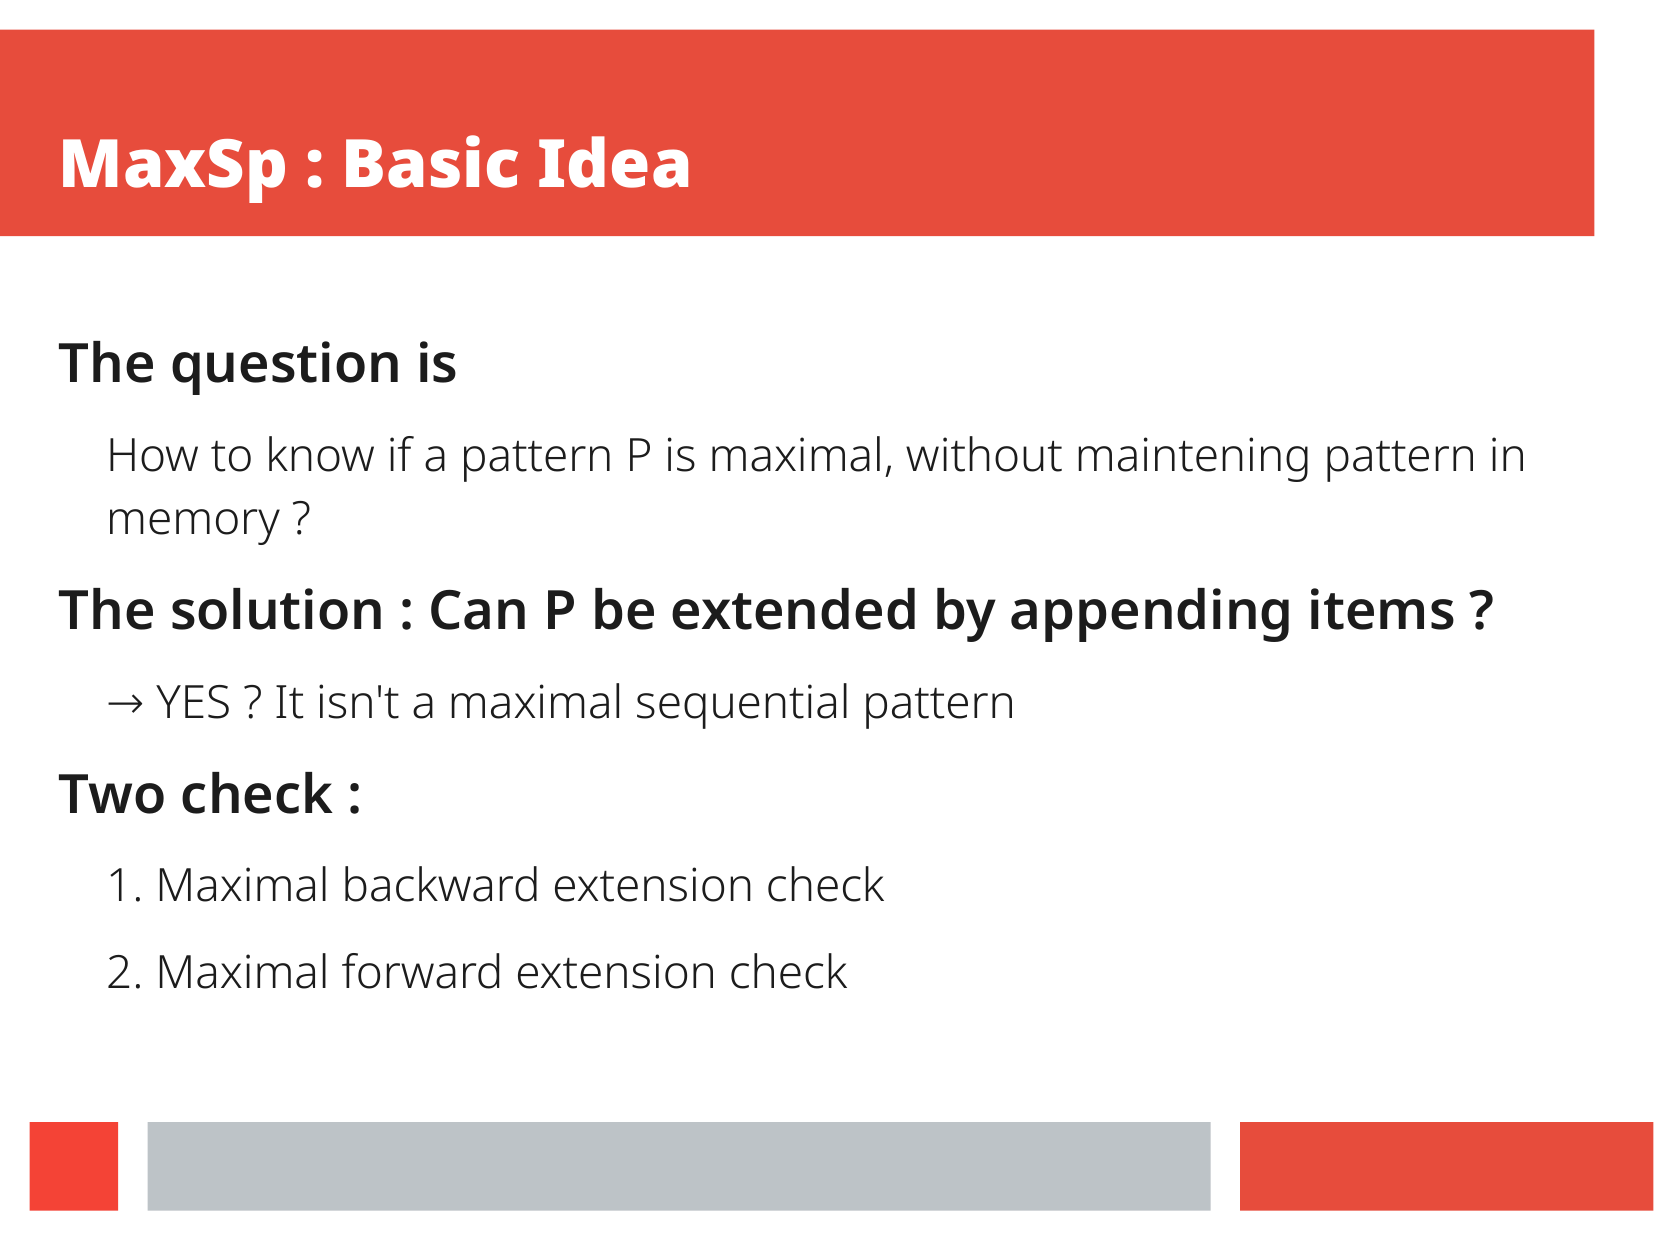

# MaxSp : Basic Idea
The question is
How to know if a pattern P is maximal, without maintening pattern in memory ?
The solution : Can P be extended by appending items ?
→ YES ? It isn't a maximal sequential pattern
Two check :
1. Maximal backward extension check
2. Maximal forward extension check